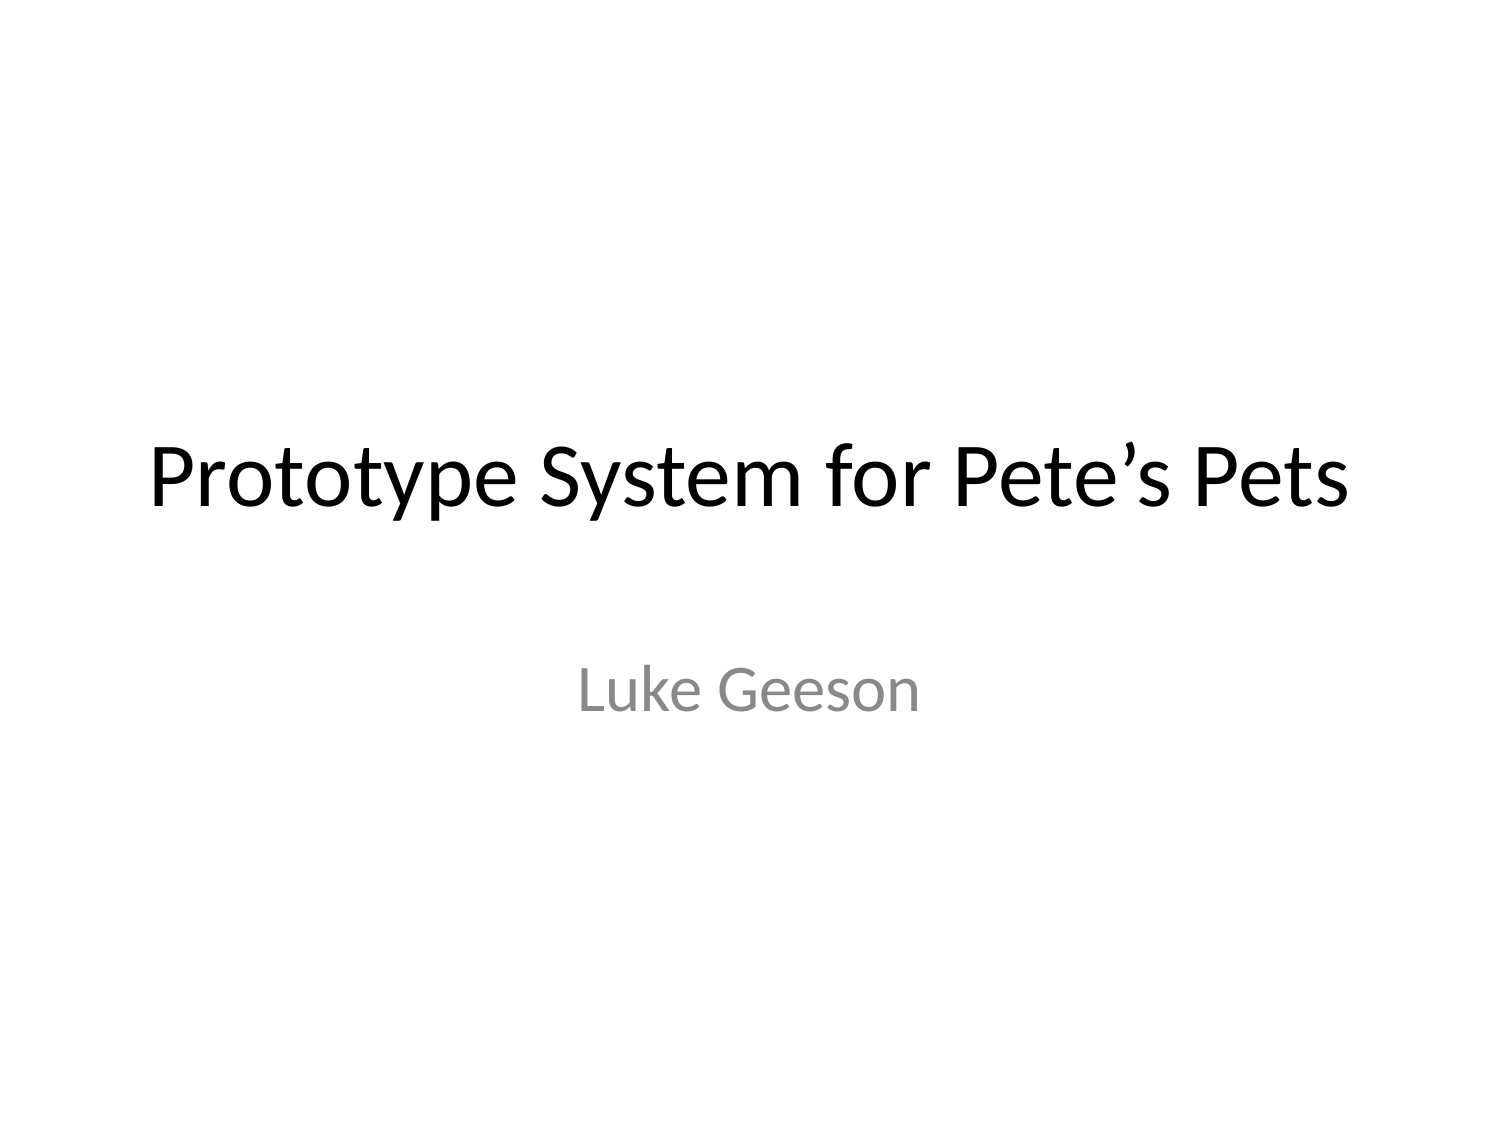

# Prototype System for Pete’s Pets
Luke Geeson